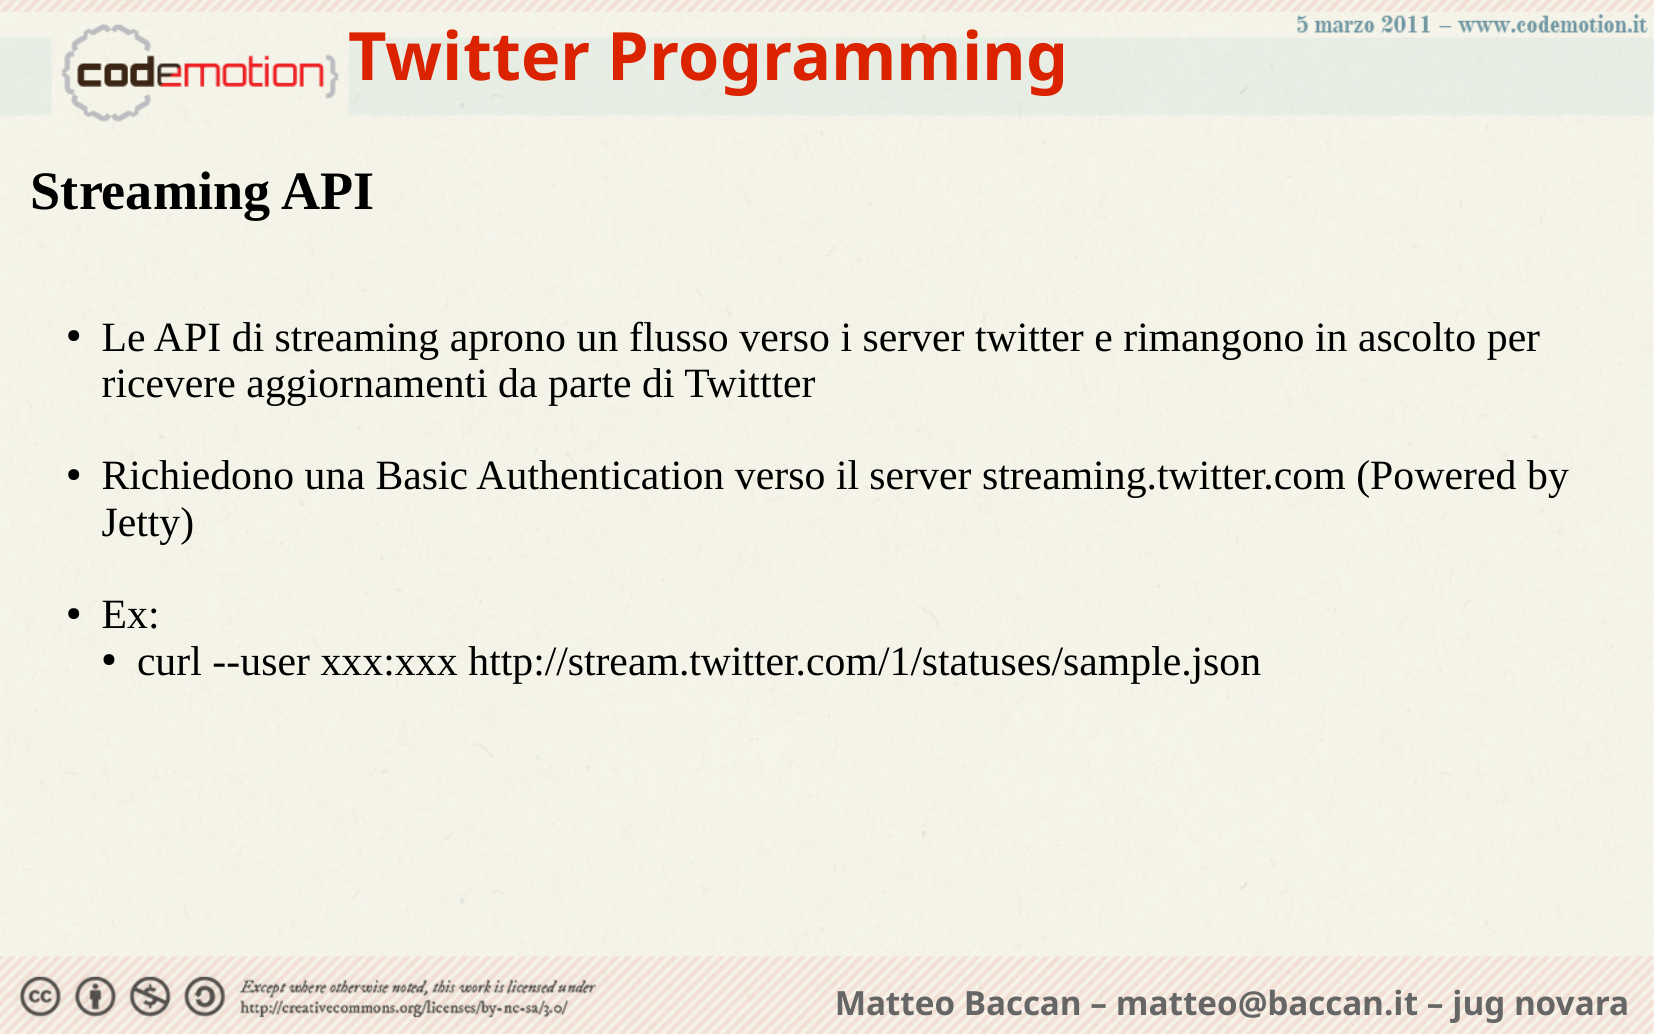

# Twitter Programming
Streaming API
Le API di streaming aprono un flusso verso i server twitter e rimangono in ascolto per ricevere aggiornamenti da parte di Twittter
Richiedono una Basic Authentication verso il server streaming.twitter.com (Powered by Jetty)
Ex:
curl --user xxx:xxx http://stream.twitter.com/1/statuses/sample.json
49
Twitter Programming - Matteo Baccan - matteo@baccan.it